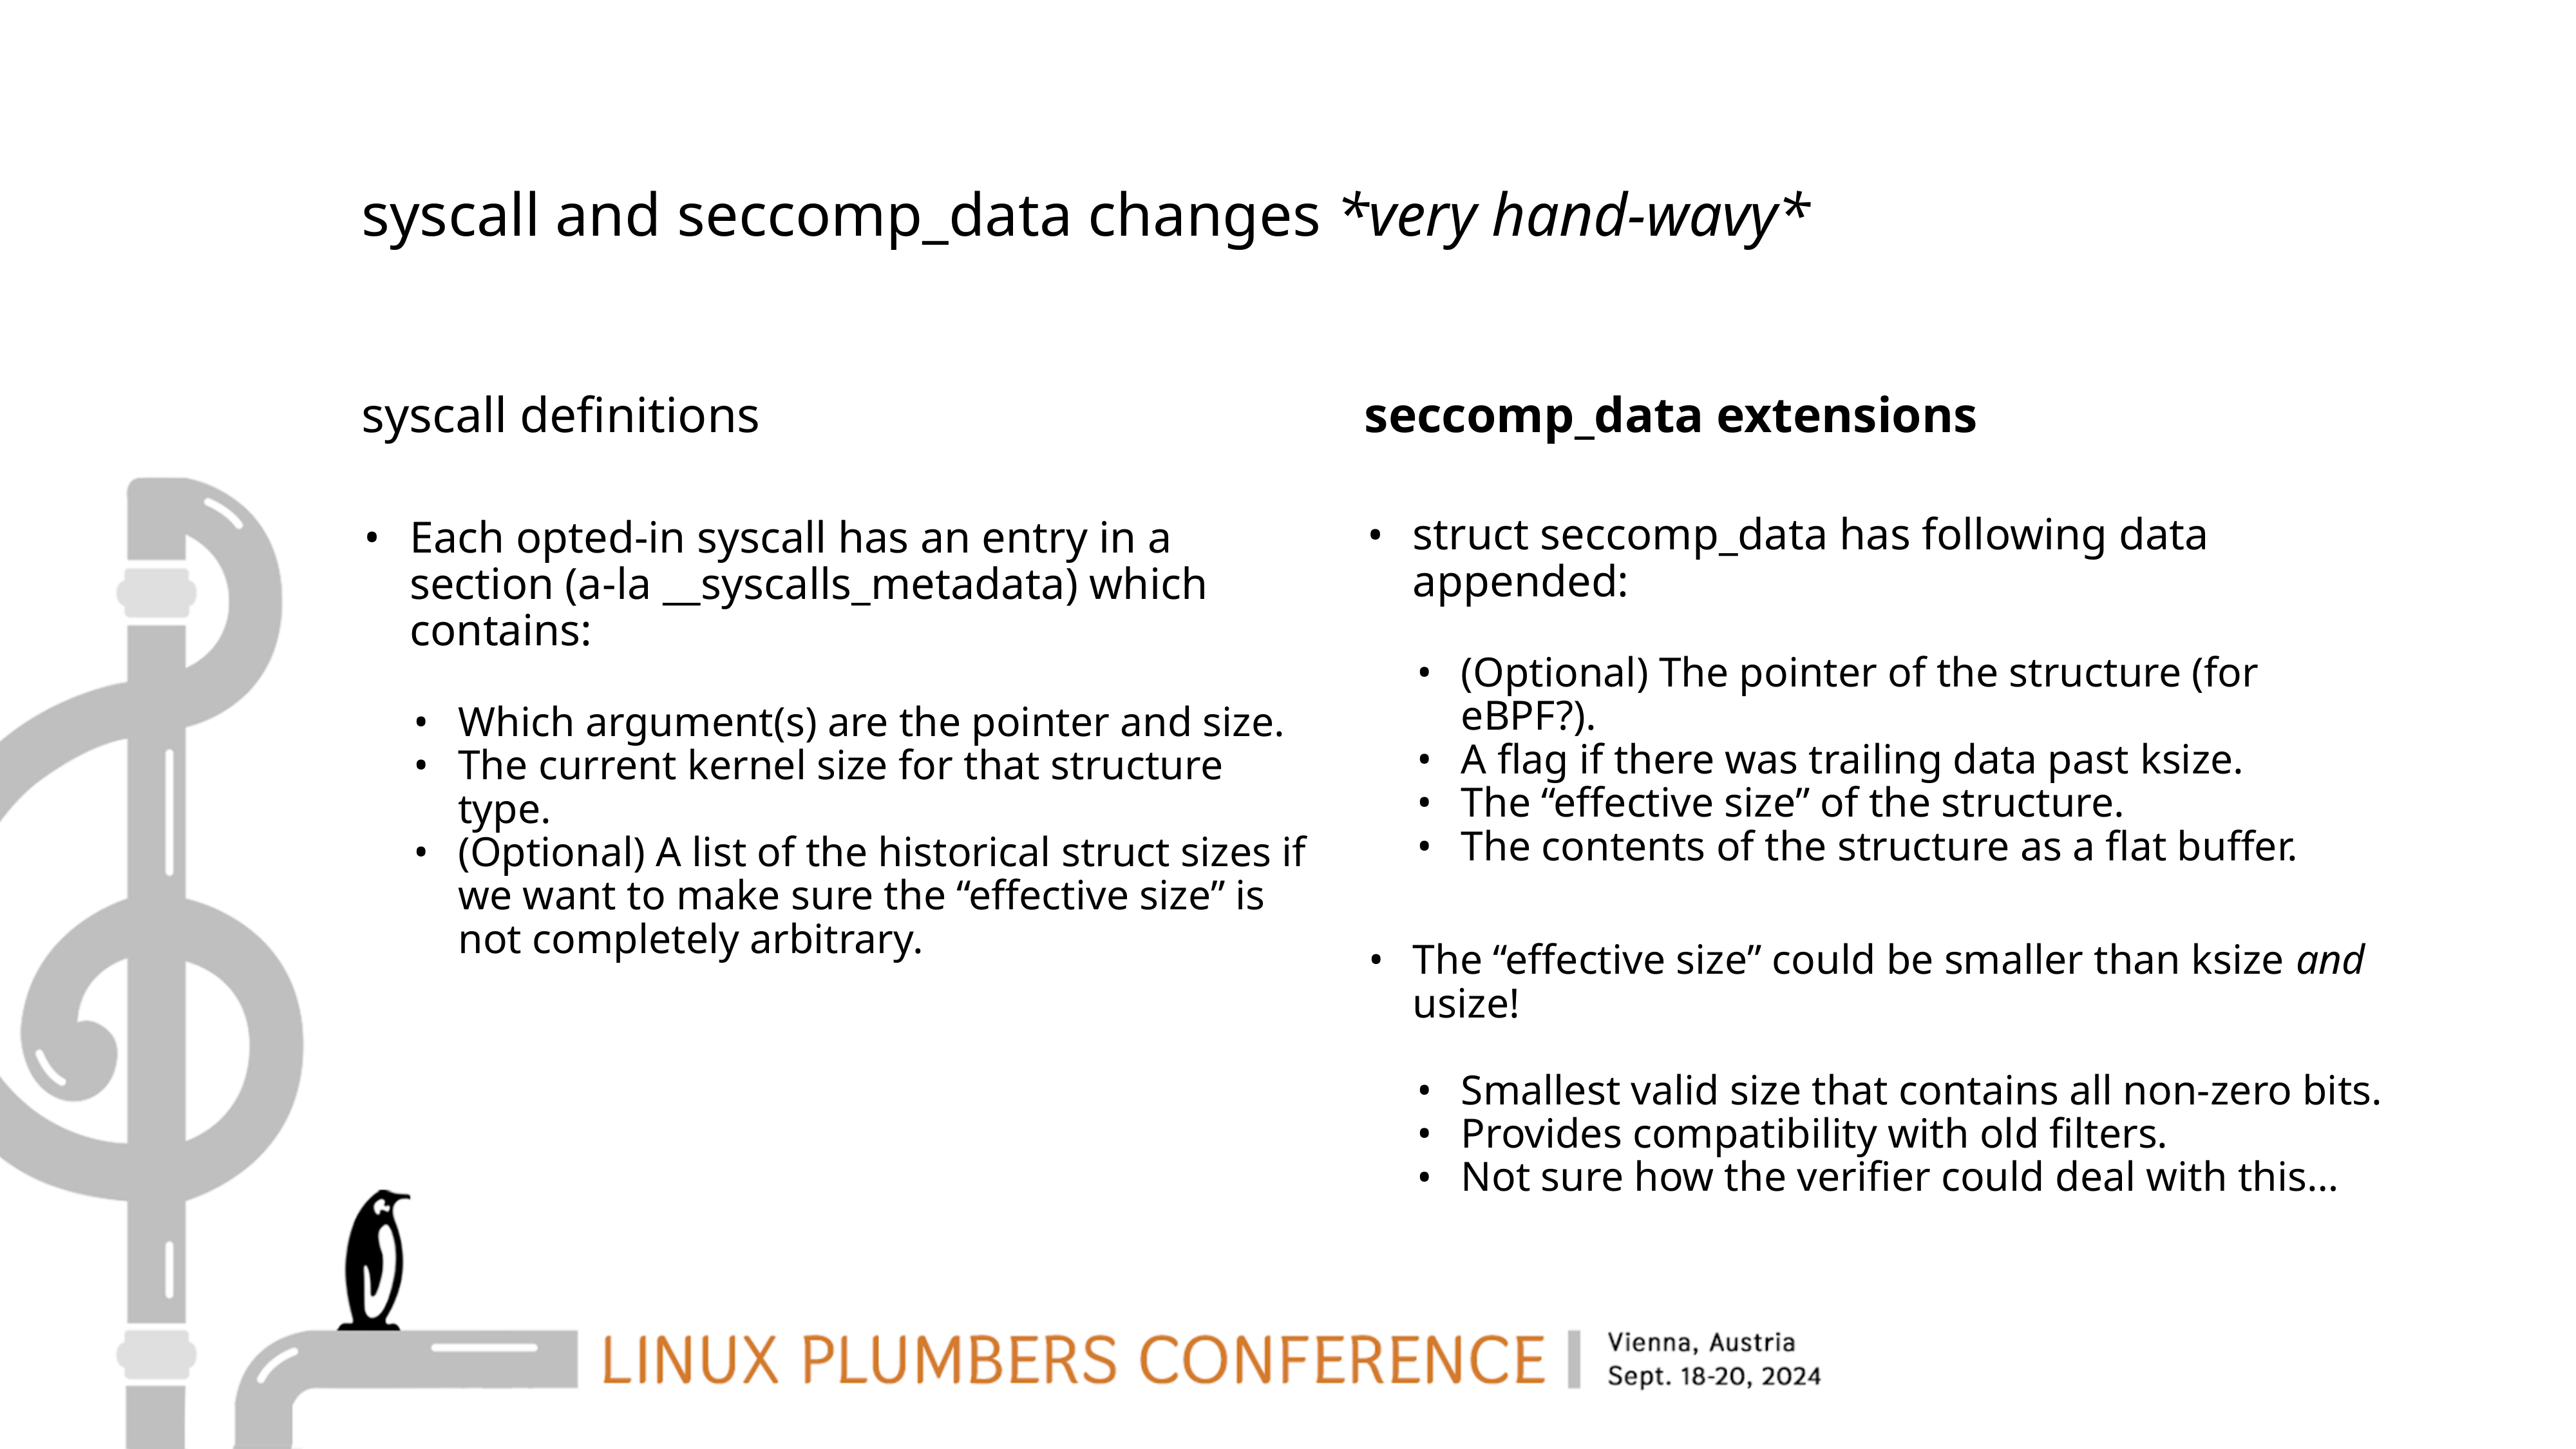

# syscall and seccomp_data changes *very hand-wavy*
syscall definitions
Each opted-in syscall has an entry in a section (a-la __syscalls_metadata) which contains:
Which argument(s) are the pointer and size.
The current kernel size for that structure type.
(Optional) A list of the historical struct sizes if we want to make sure the “effective size” is not completely arbitrary.
seccomp_data extensions
struct seccomp_data has following data appended:
(Optional) The pointer of the structure (for eBPF?).
A flag if there was trailing data past ksize.
The “effective size” of the structure.
The contents of the structure as a flat buffer.
The “effective size” could be smaller than ksize and usize!
Smallest valid size that contains all non-zero bits.
Provides compatibility with old filters.
Not sure how the verifier could deal with this…